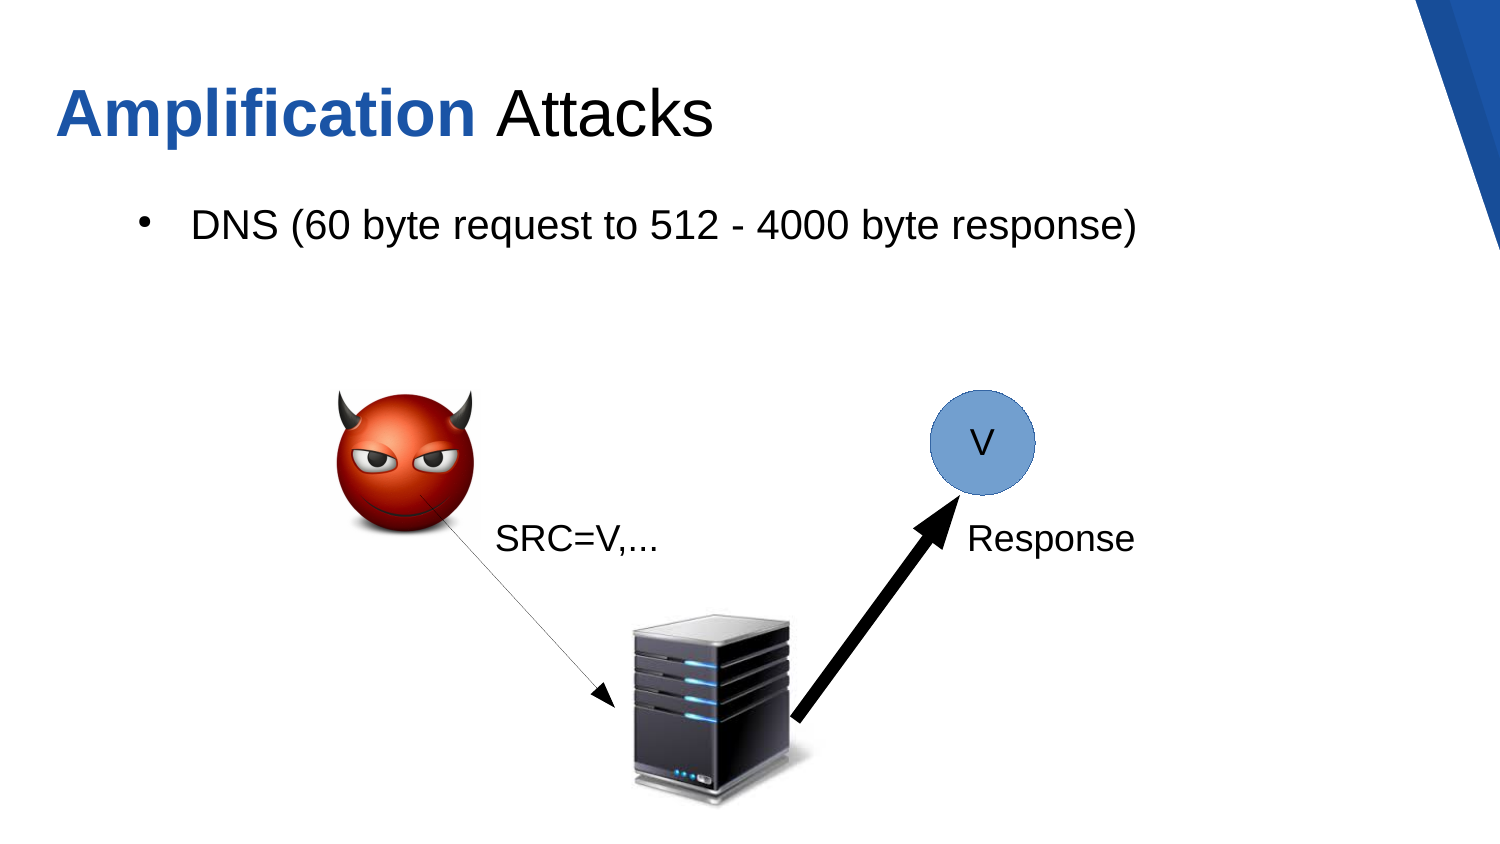

Amplification Attacks
# DNS (60 byte request to 512 - 4000 byte response)
V
SRC=V,...
Response